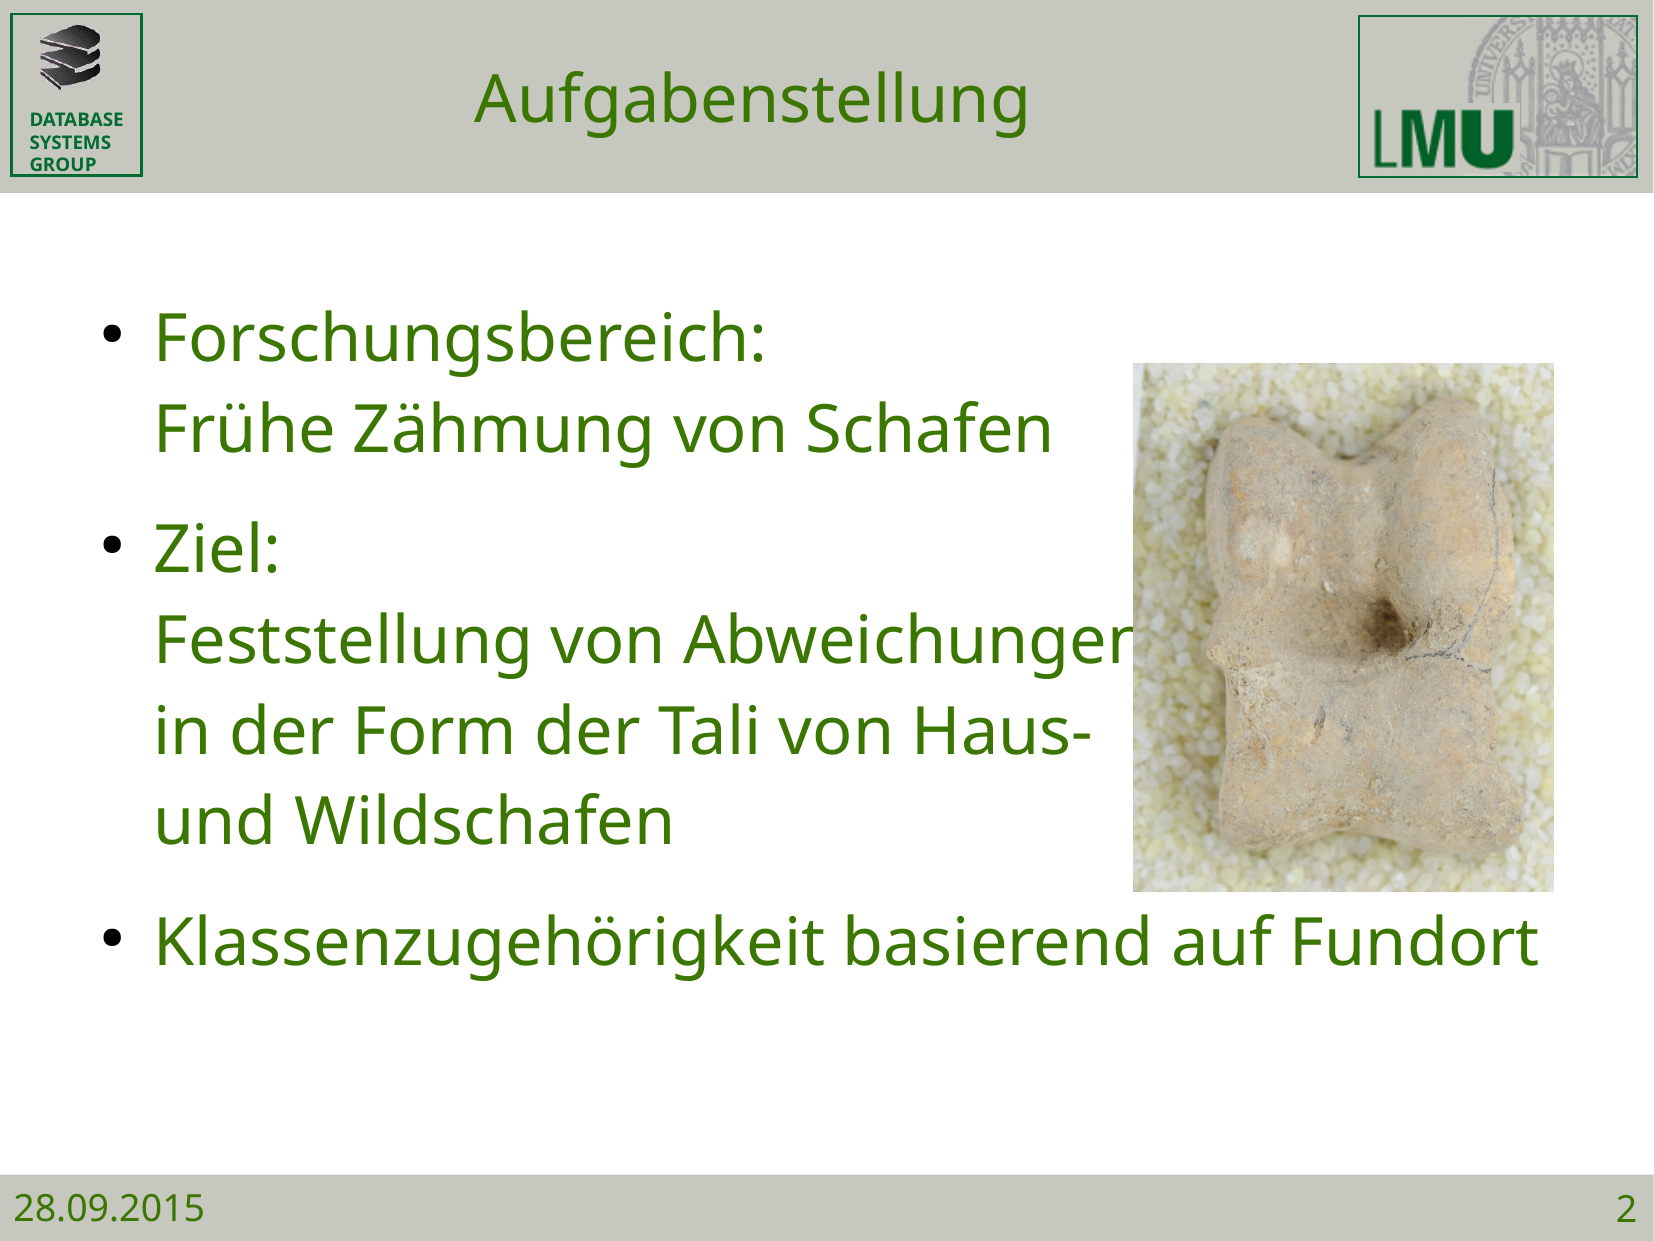

# Aufgabenstellung
Forschungsbereich:
Frühe Zähmung von Schafen
Ziel:
Feststellung von Abweichungen
in der Form der Tali von Haus-
und Wildschafen
Klassenzugehörigkeit basierend auf Fundort
28.09.2015
2